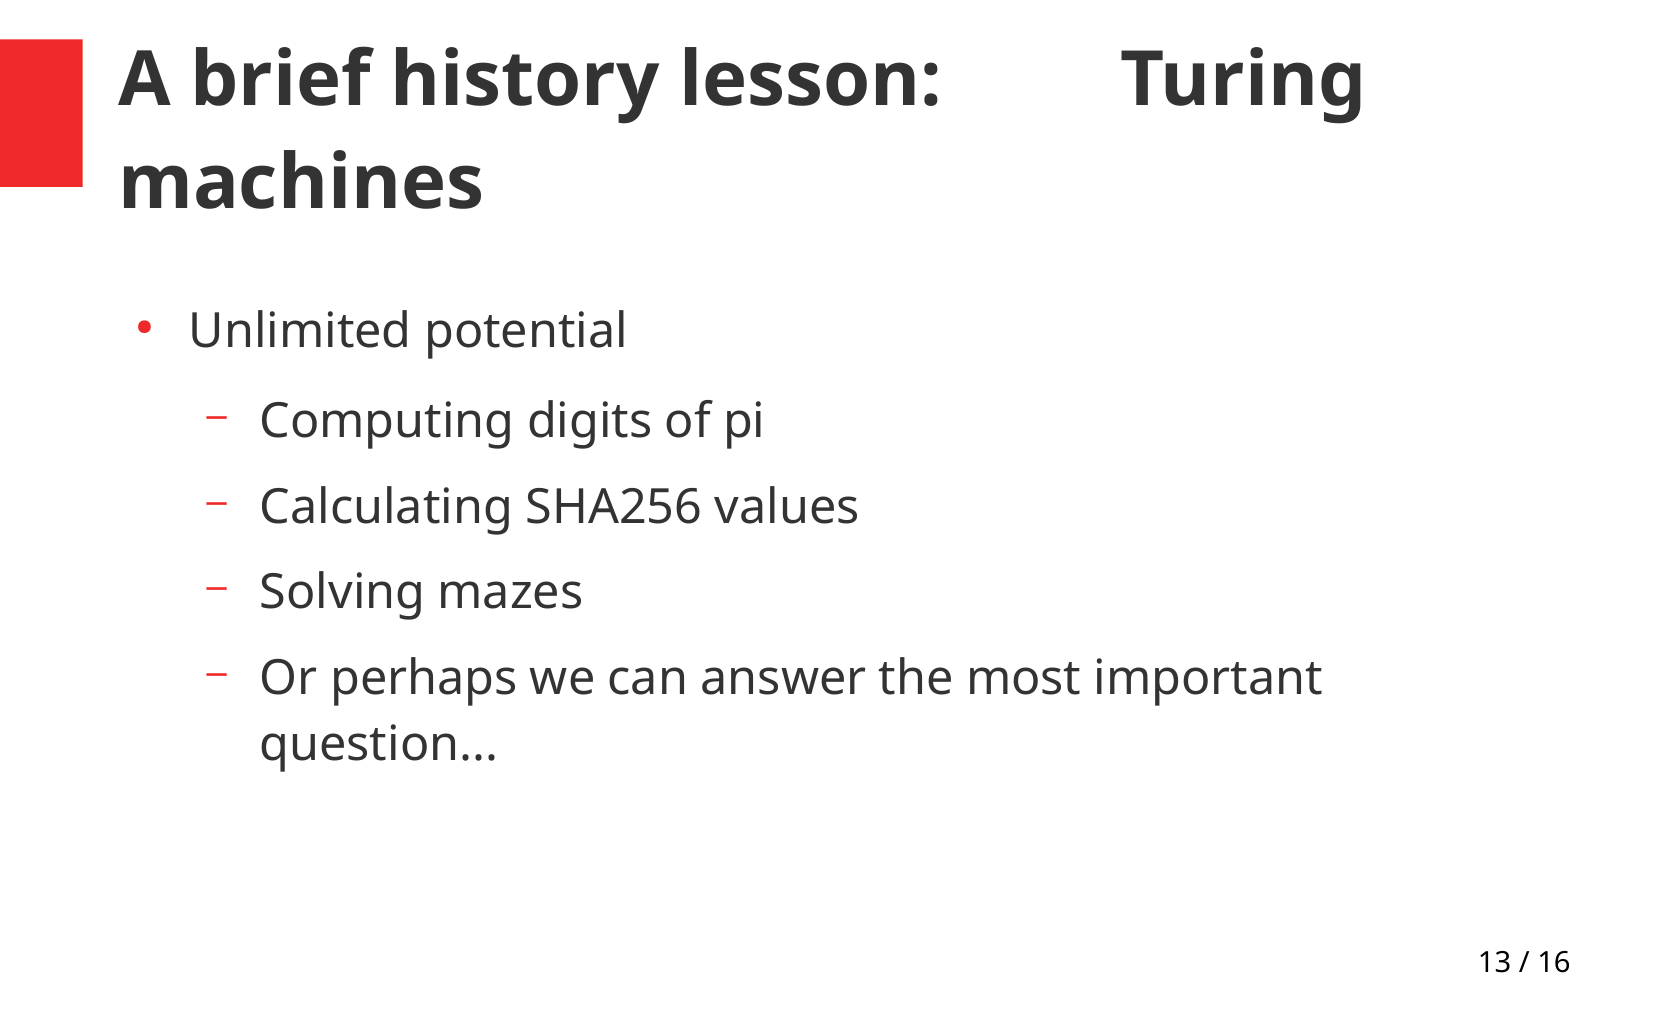

# A brief history lesson: Turing machines
Unlimited potential
Computing digits of pi
Calculating SHA256 values
Solving mazes
Or perhaps we can answer the most important question...
13